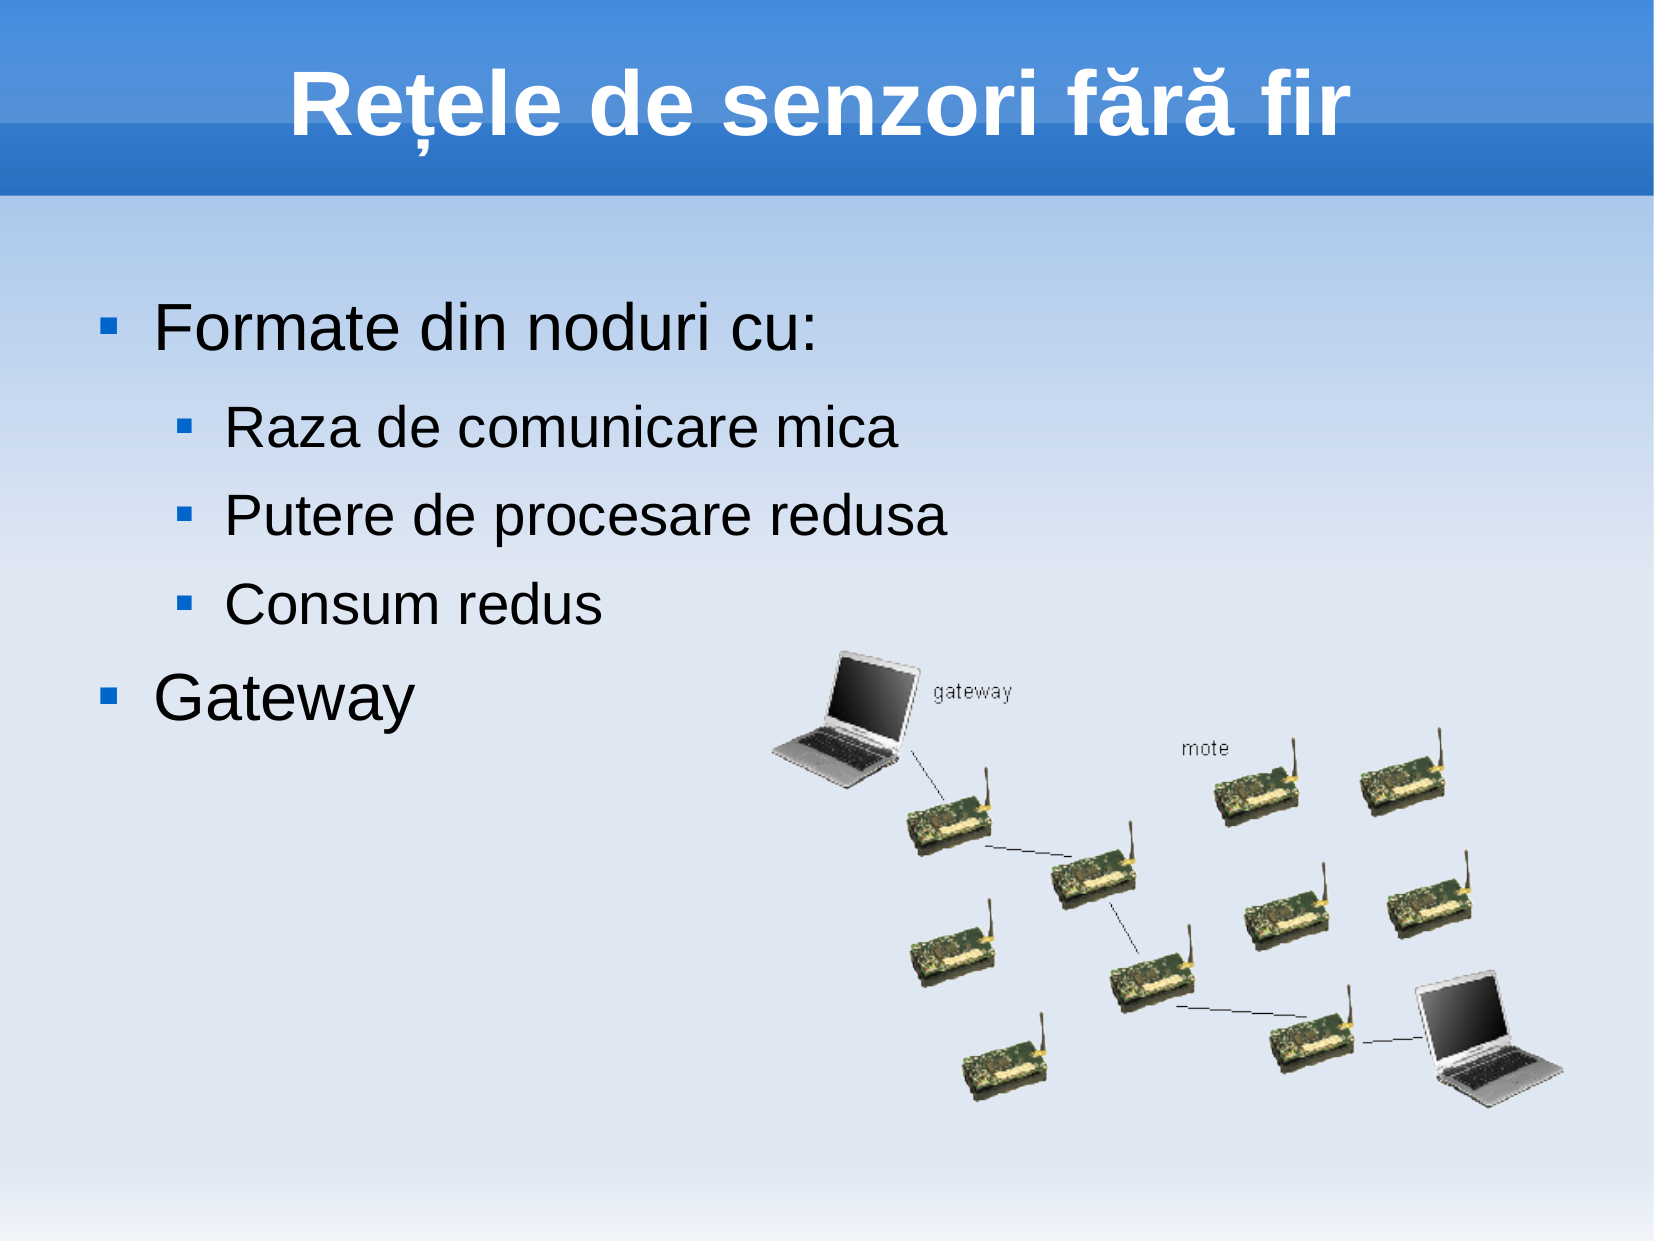

# Rețele de senzori fără fir
Formate din noduri cu:
Raza de comunicare mica
Putere de procesare redusa
Consum redus
Gateway